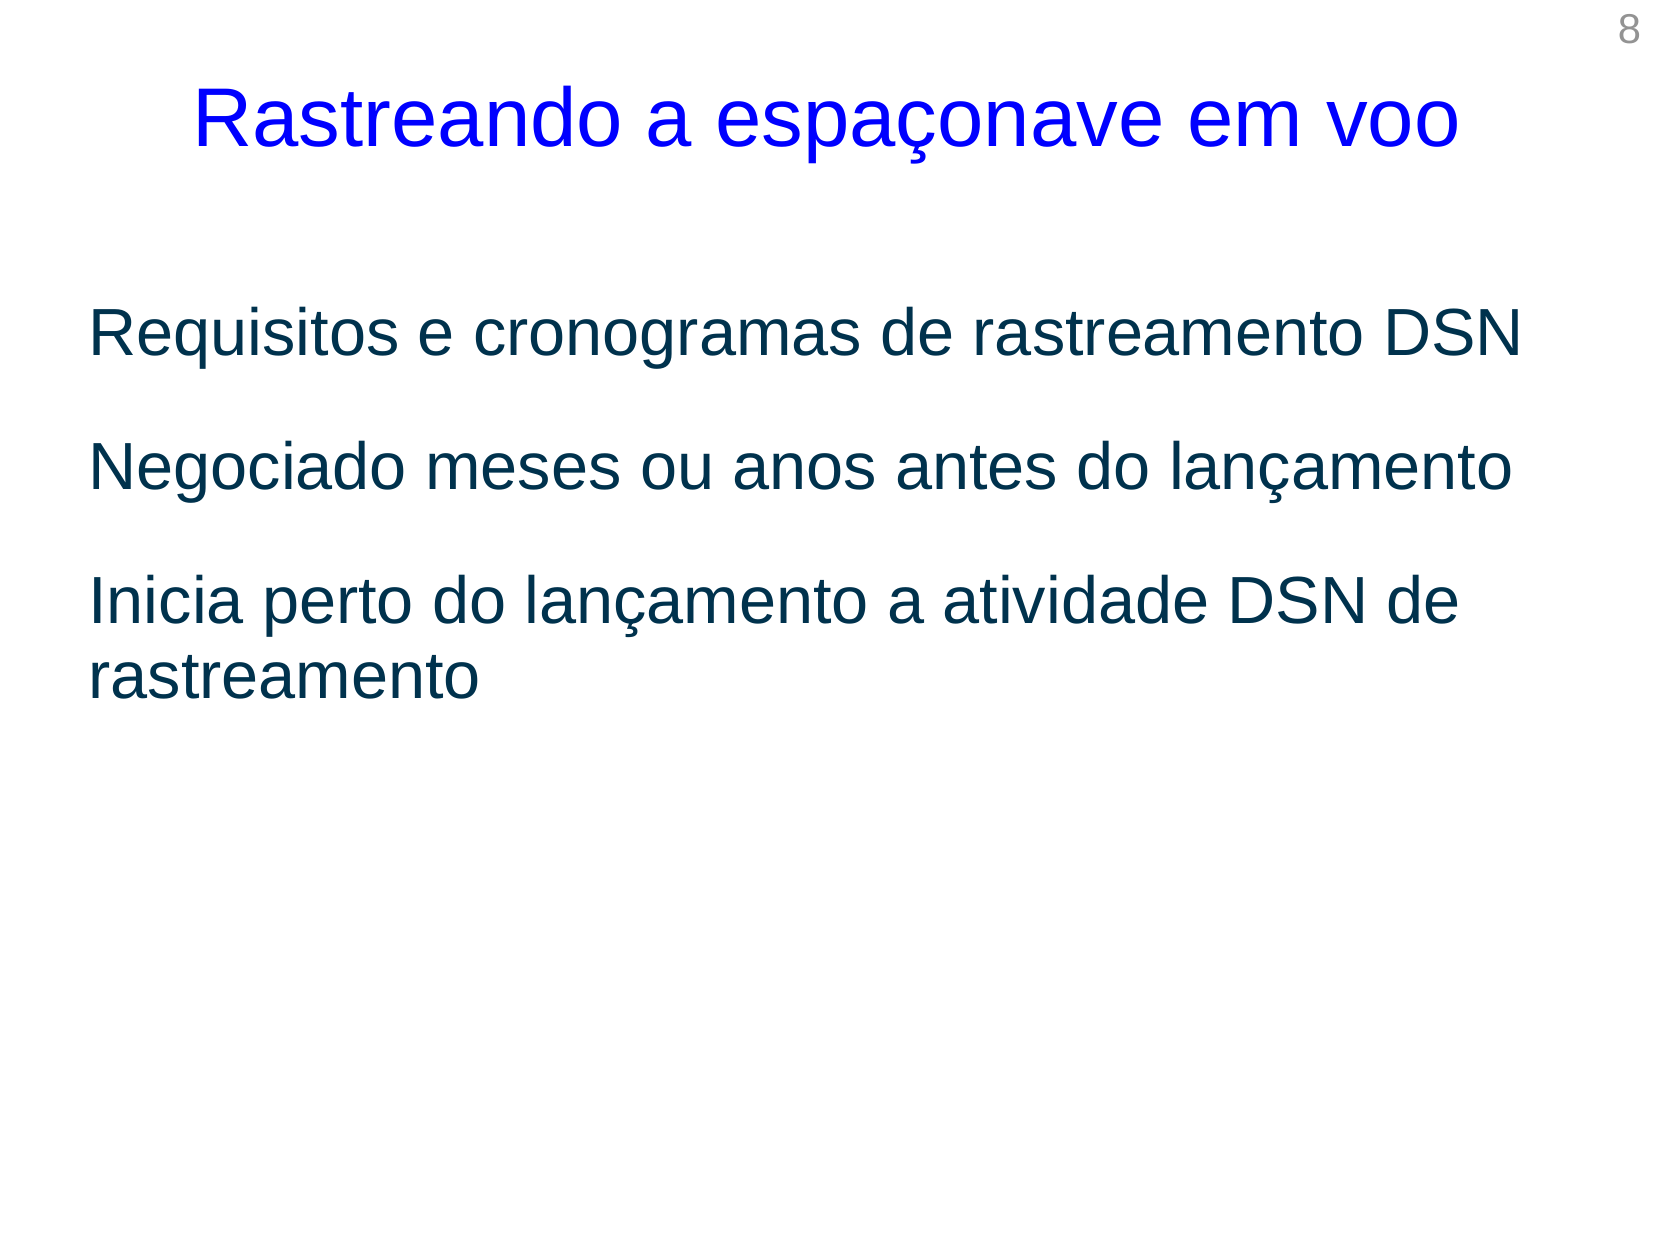

8
# Rastreando a espaçonave em voo
Requisitos e cronogramas de rastreamento DSN
Negociado meses ou anos antes do lançamento
Inicia perto do lançamento a atividade DSN de rastreamento